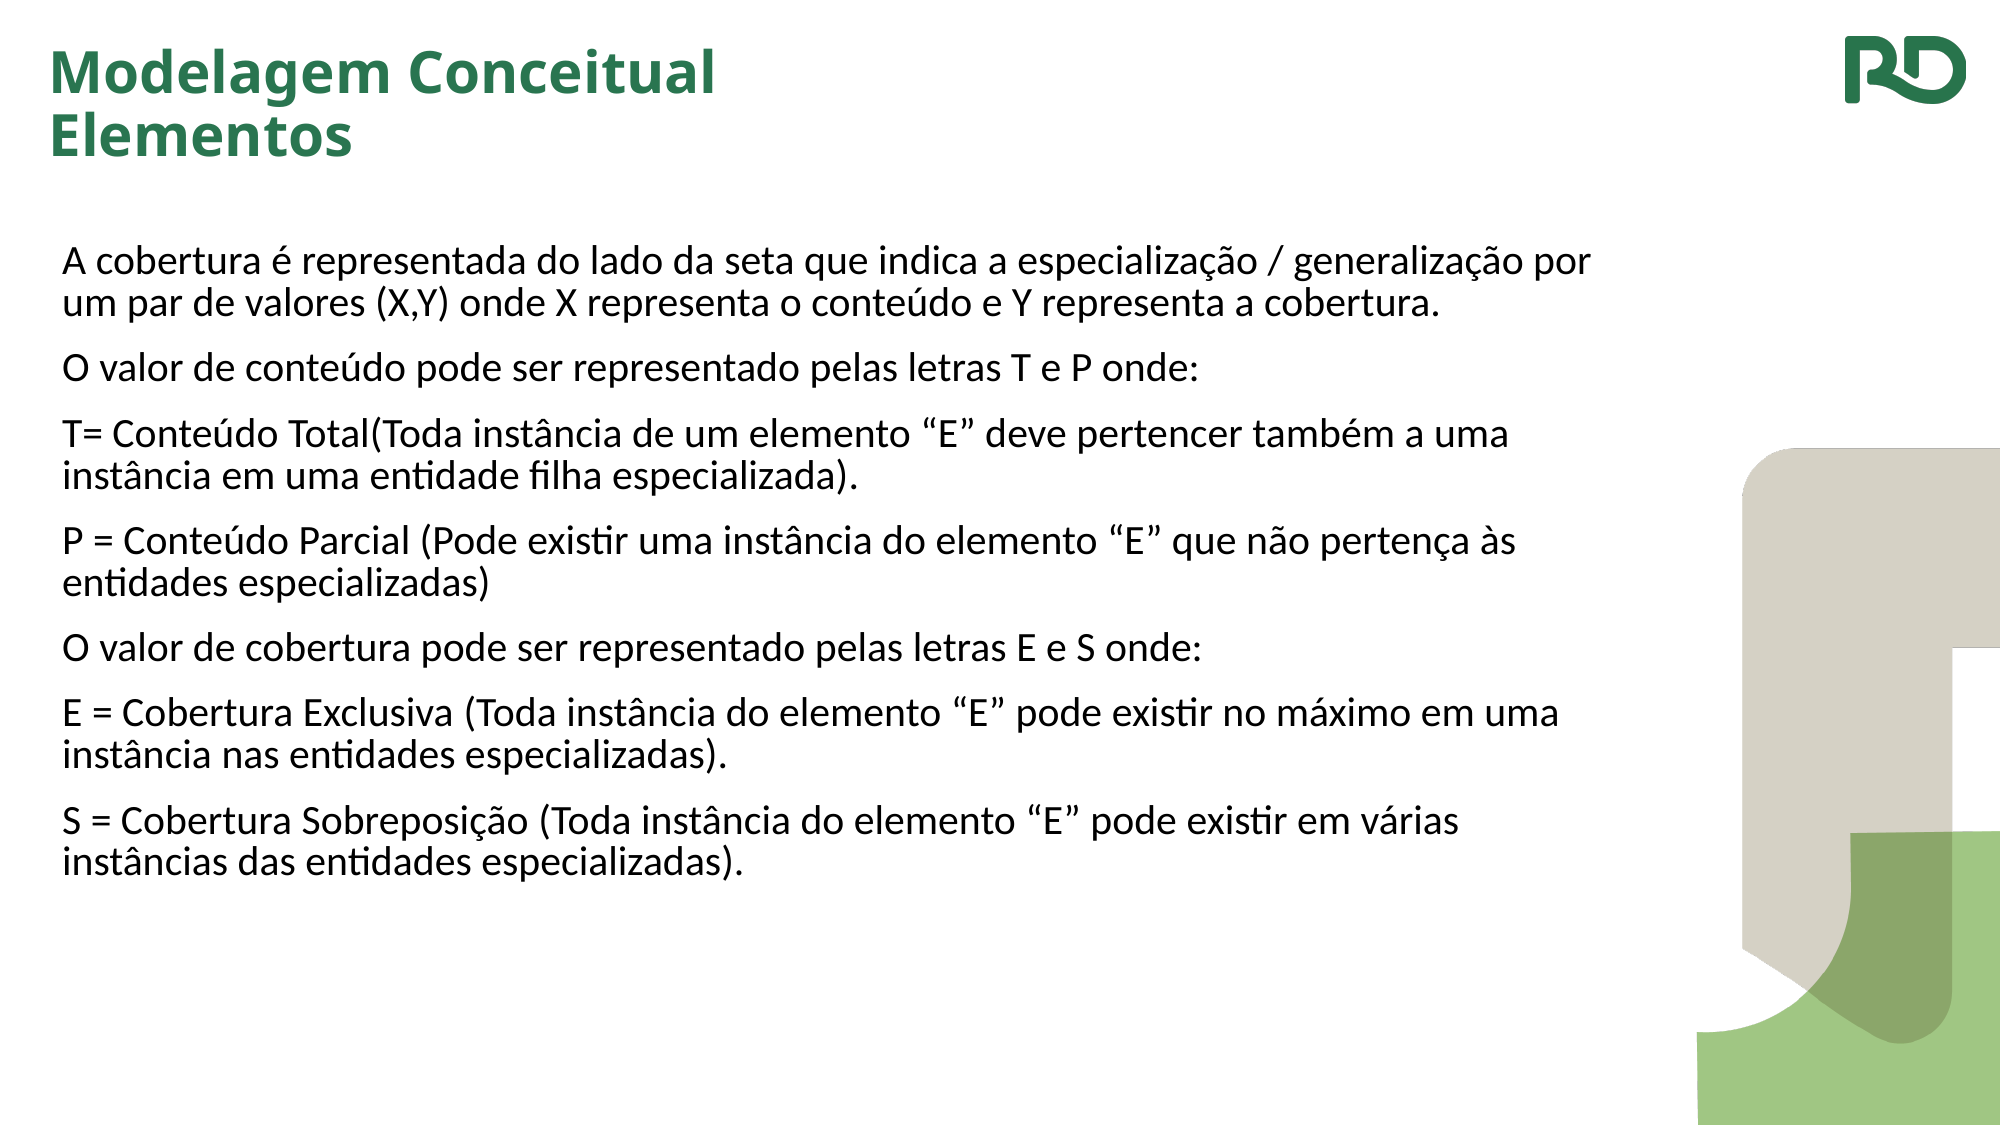

Modelagem Conceitual
Elementos
A cobertura é representada do lado da seta que indica a especialização / generalização por um par de valores (X,Y) onde X representa o conteúdo e Y representa a cobertura.
O valor de conteúdo pode ser representado pelas letras T e P onde:
T= Conteúdo Total(Toda instância de um elemento “E” deve pertencer também a uma instância em uma entidade filha especializada).
P = Conteúdo Parcial (Pode existir uma instância do elemento “E” que não pertença às entidades especializadas)
O valor de cobertura pode ser representado pelas letras E e S onde:
E = Cobertura Exclusiva (Toda instância do elemento “E” pode existir no máximo em uma instância nas entidades especializadas).
S = Cobertura Sobreposição (Toda instância do elemento “E” pode existir em várias instâncias das entidades especializadas).